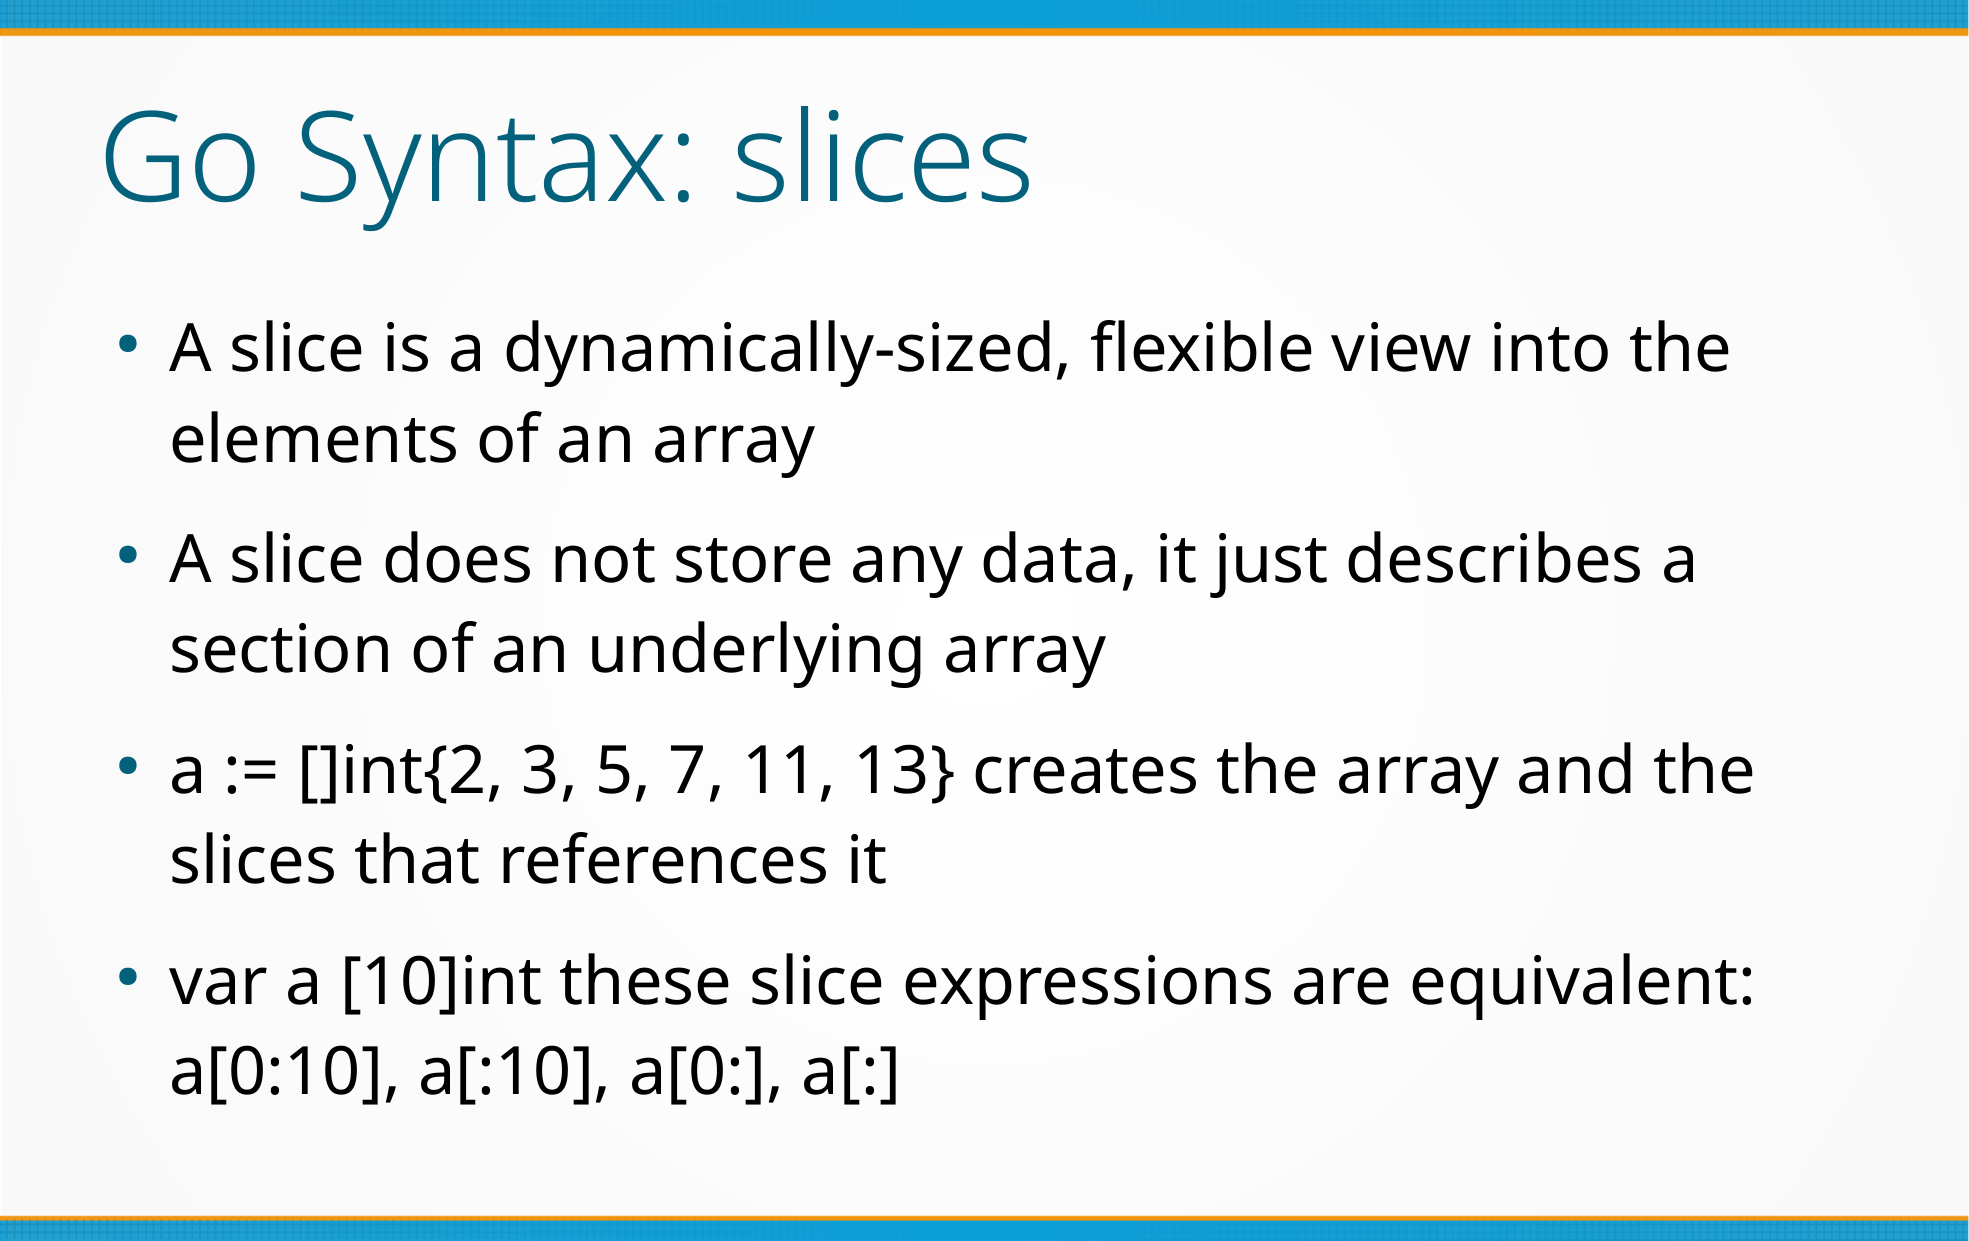

# Go Syntax: slices
A slice is a dynamically-sized, flexible view into the elements of an array
A slice does not store any data, it just describes a section of an underlying array
a := []int{2, 3, 5, 7, 11, 13} creates the array and the slices that references it
var a [10]int these slice expressions are equivalent: a[0:10], a[:10], a[0:], a[:]